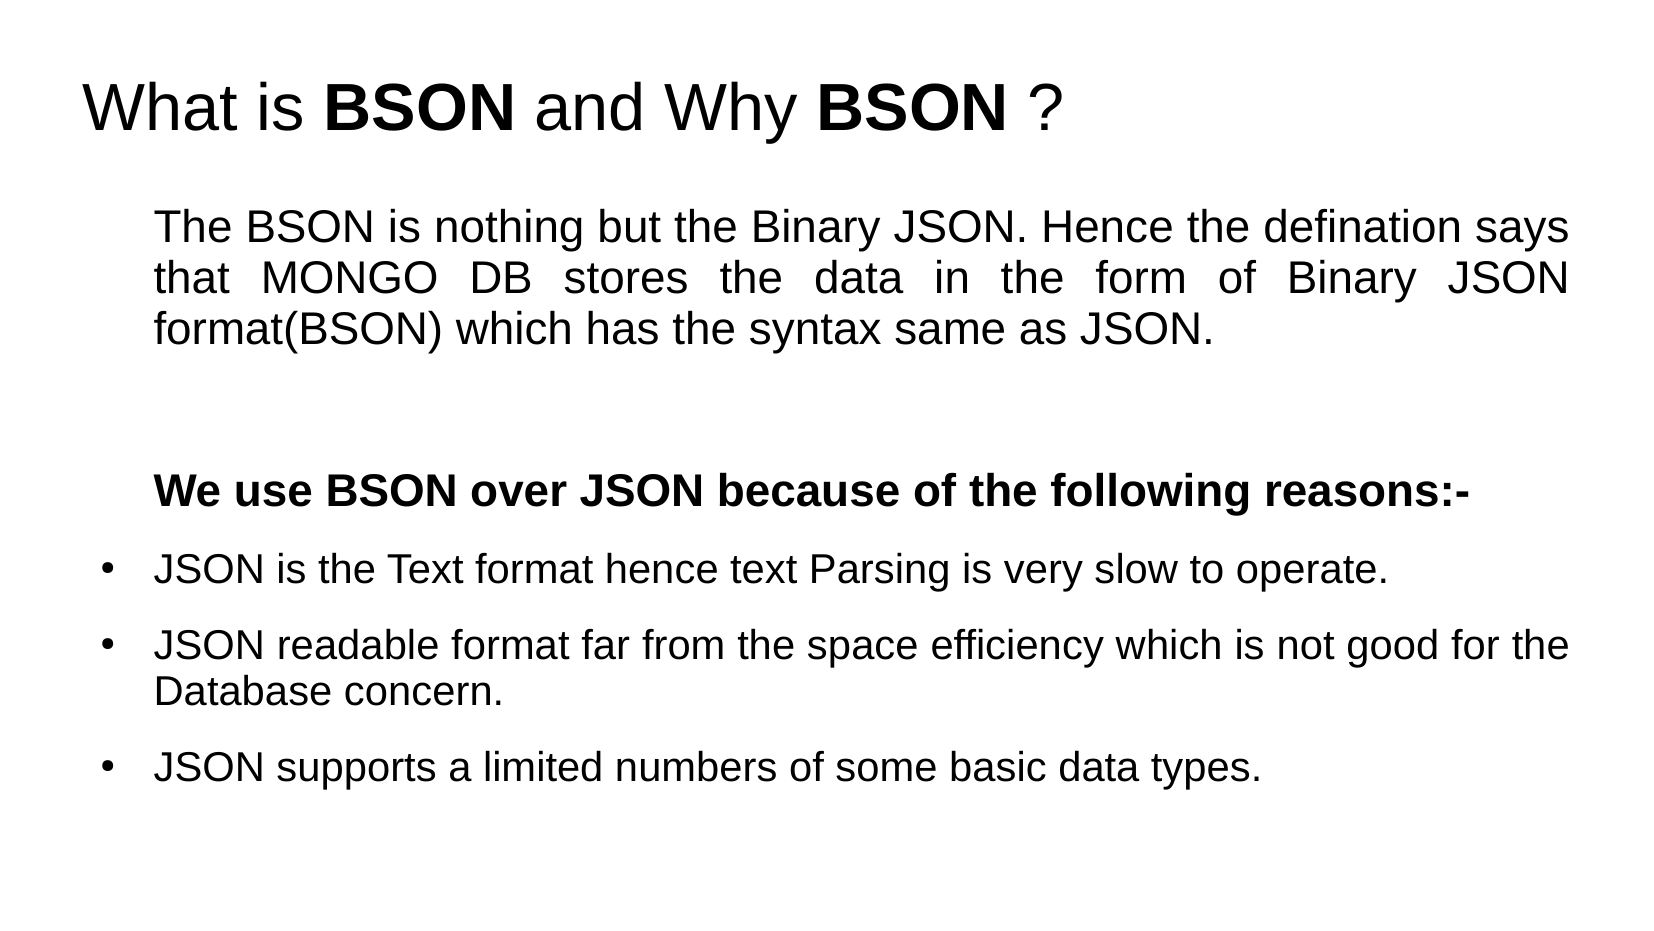

# What is BSON and Why BSON ?
The BSON is nothing but the Binary JSON. Hence the defination says that MONGO DB stores the data in the form of Binary JSON format(BSON) which has the syntax same as JSON.
We use BSON over JSON because of the following reasons:-
JSON is the Text format hence text Parsing is very slow to operate.
JSON readable format far from the space efficiency which is not good for the Database concern.
JSON supports a limited numbers of some basic data types.